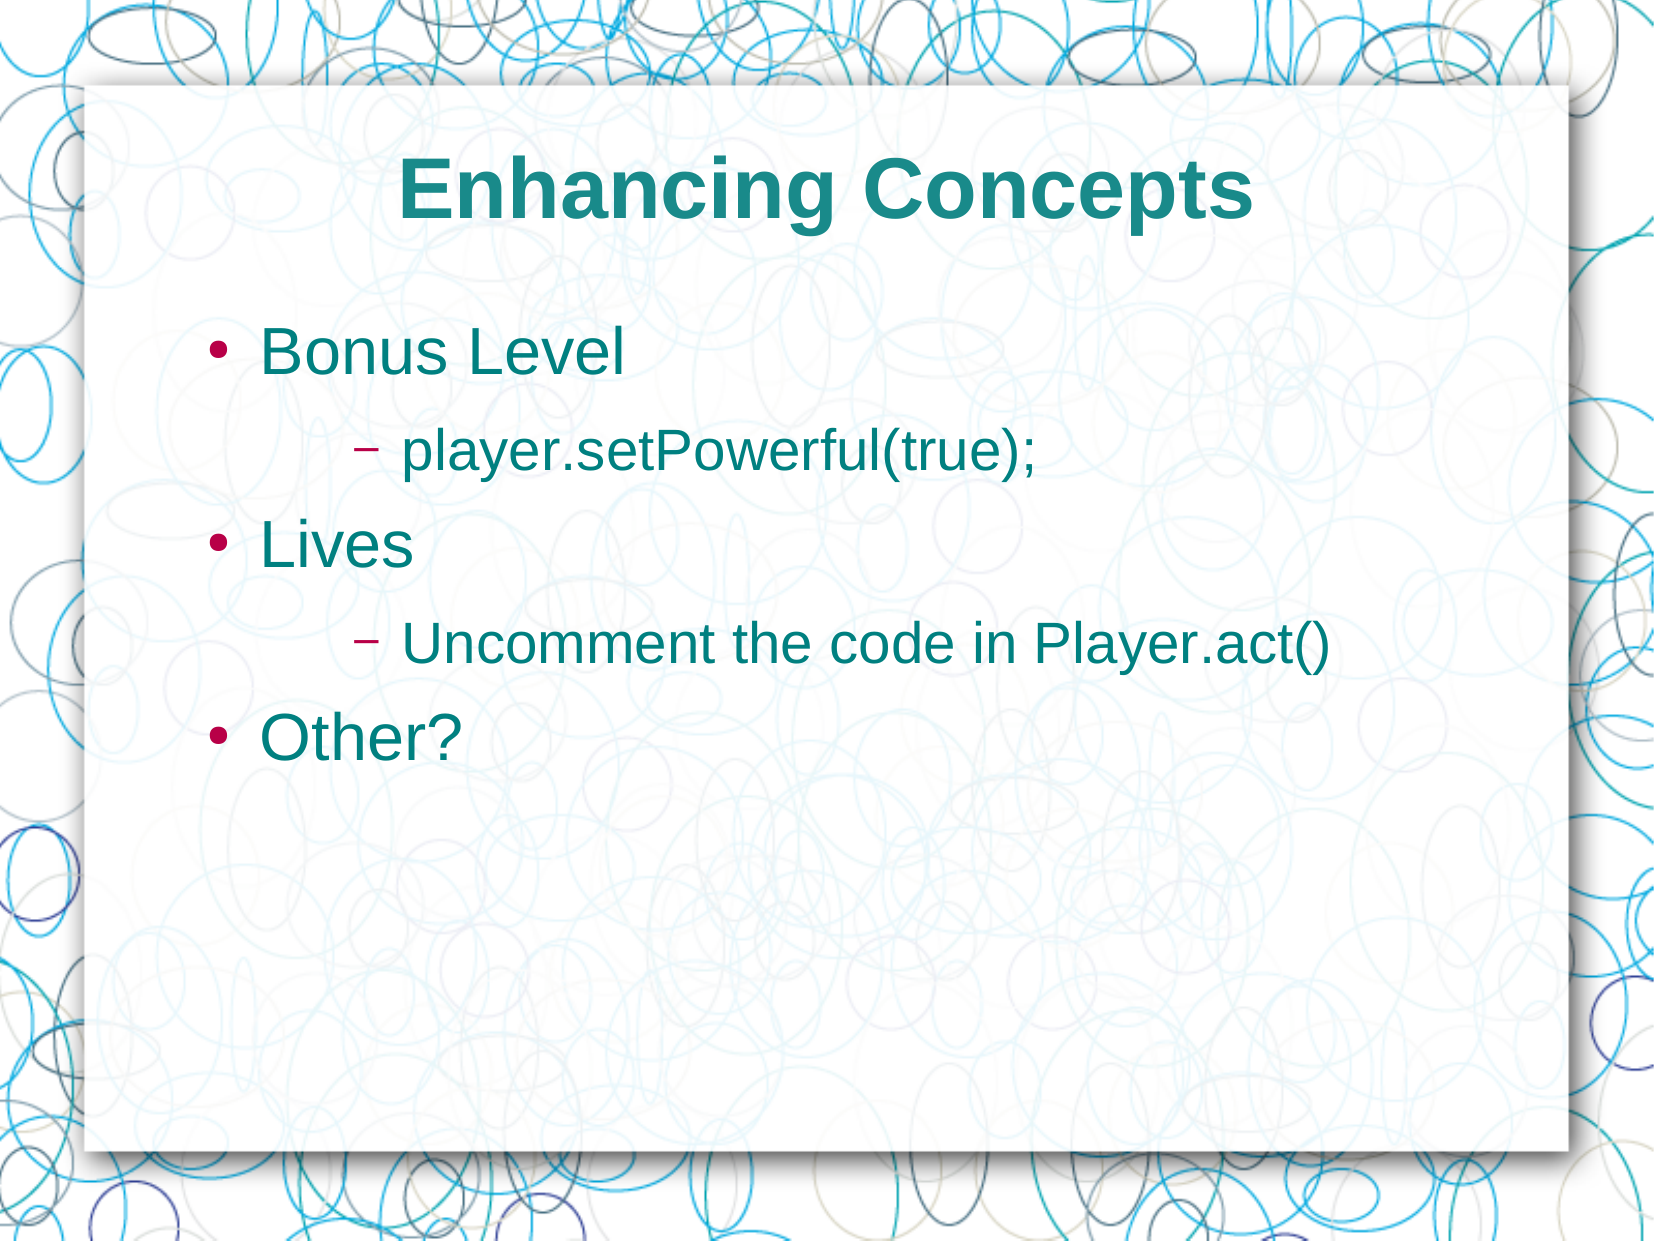

# Enhancing Concepts
Bonus Level
player.setPowerful(true);
Lives
Uncomment the code in Player.act()
Other?